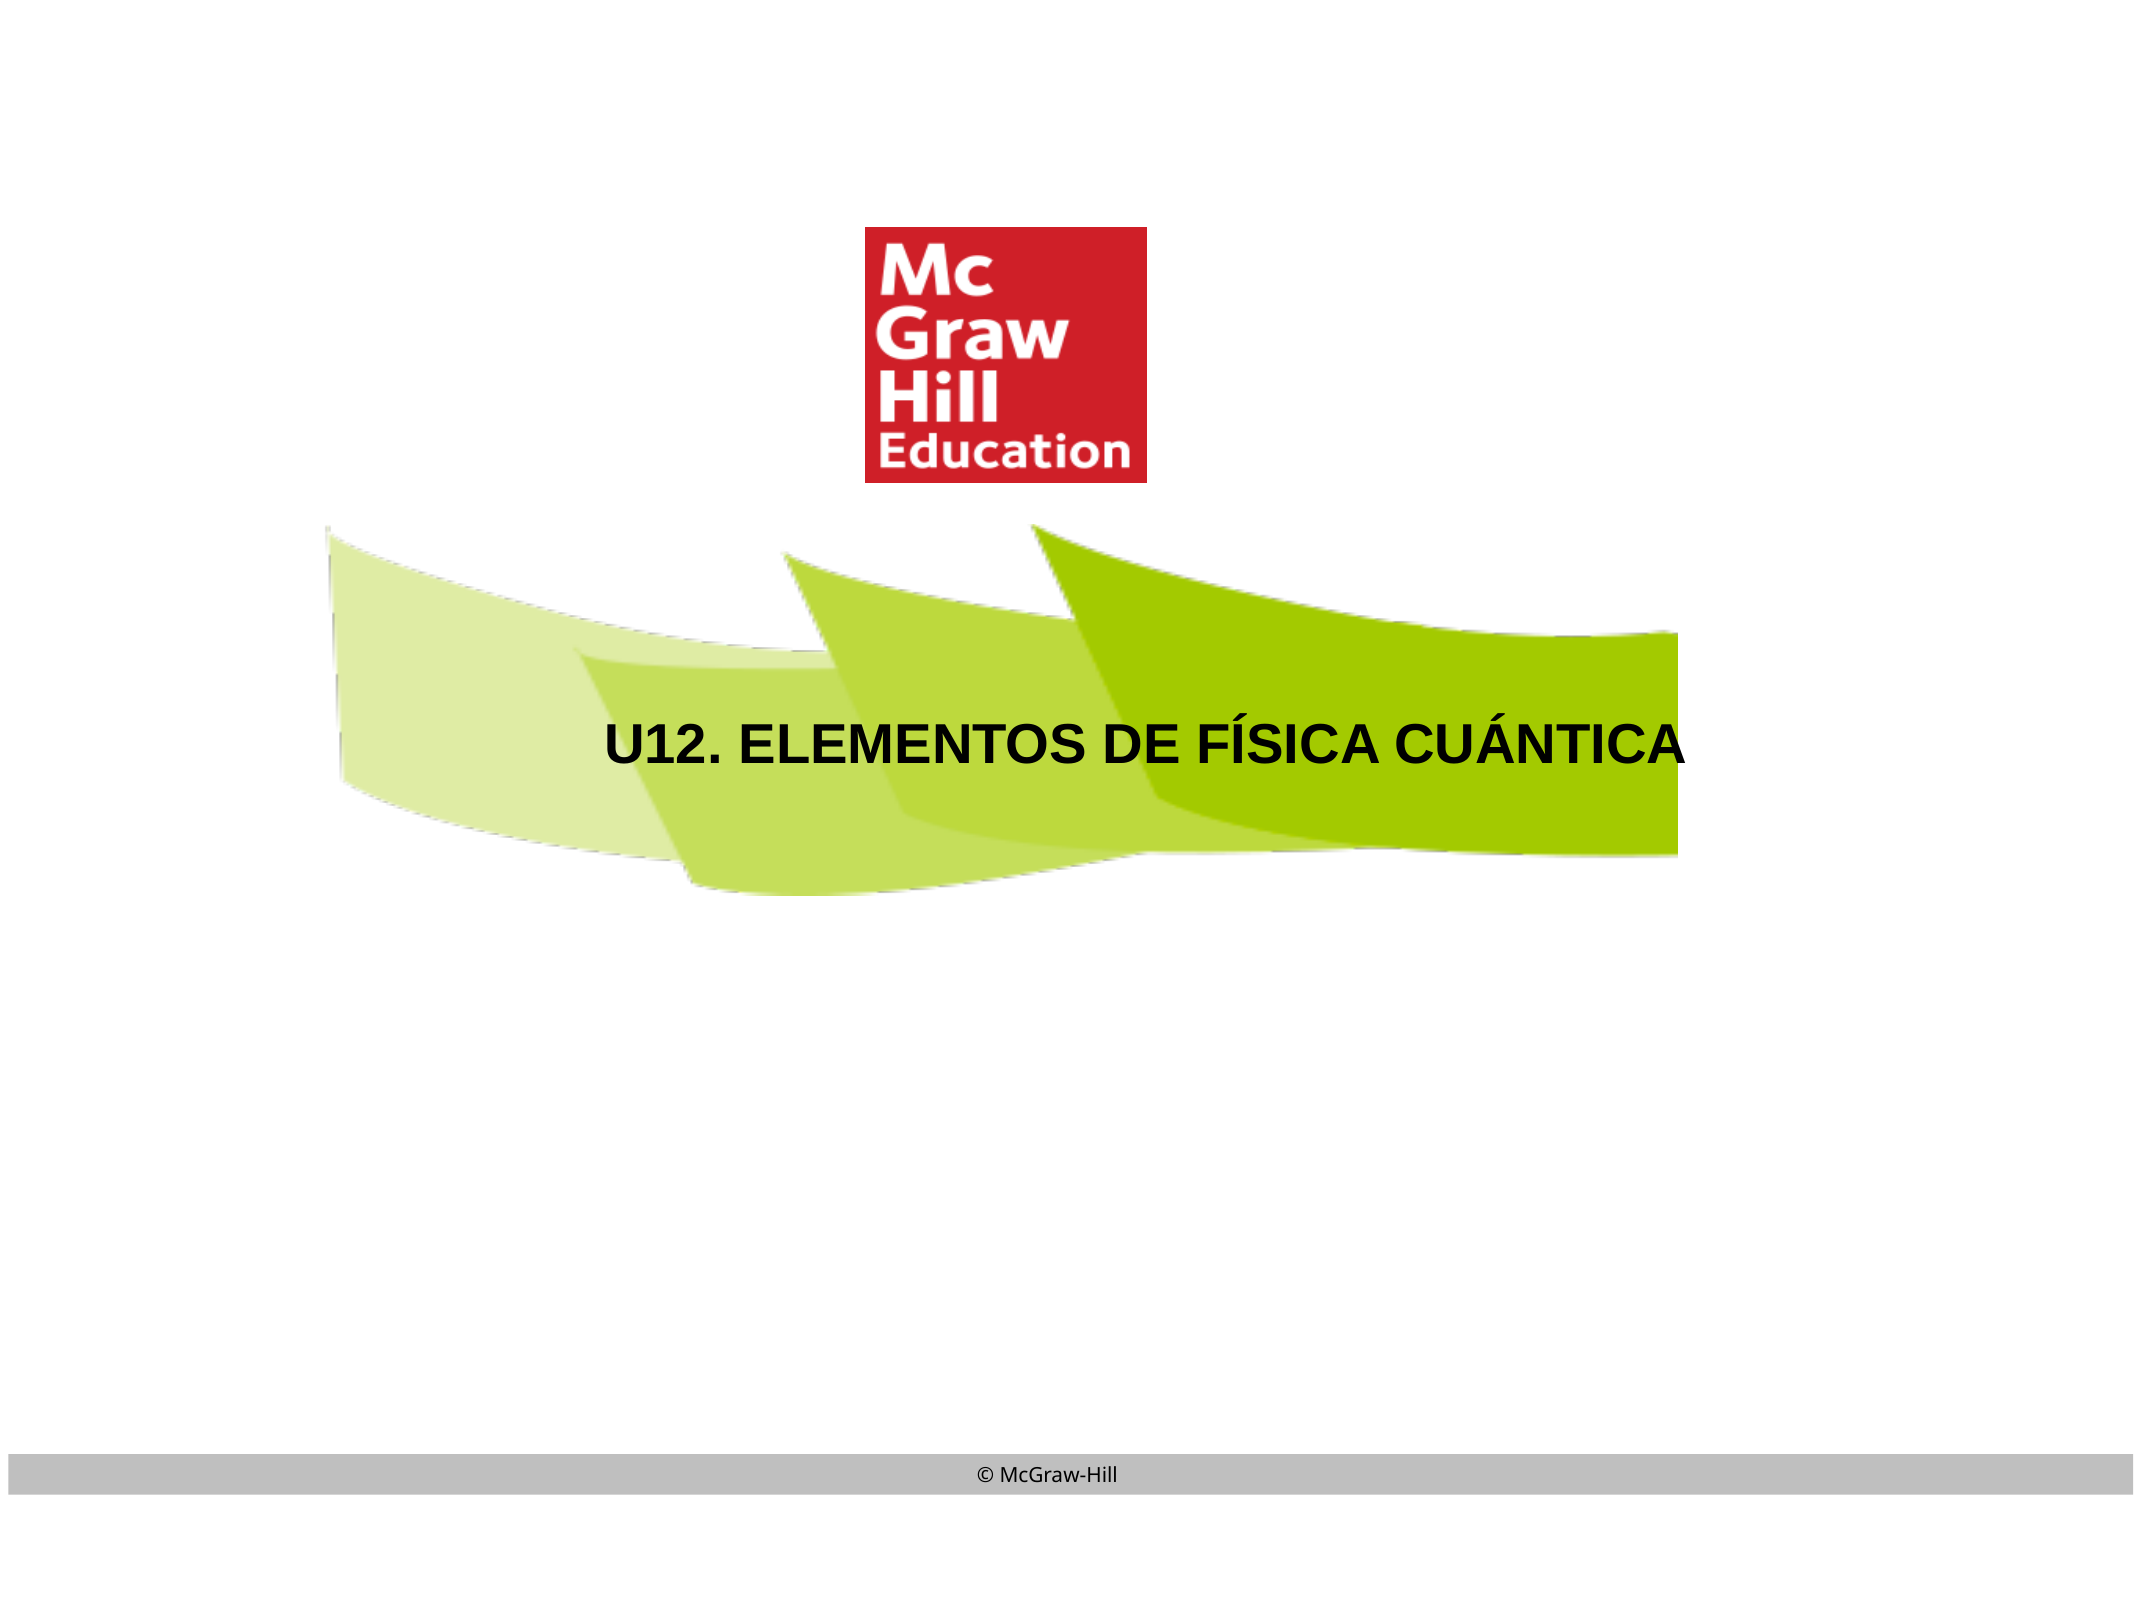

U12. ELEMENTOS DE FÍSICA CUÁNTICA
© McGraw-Hill